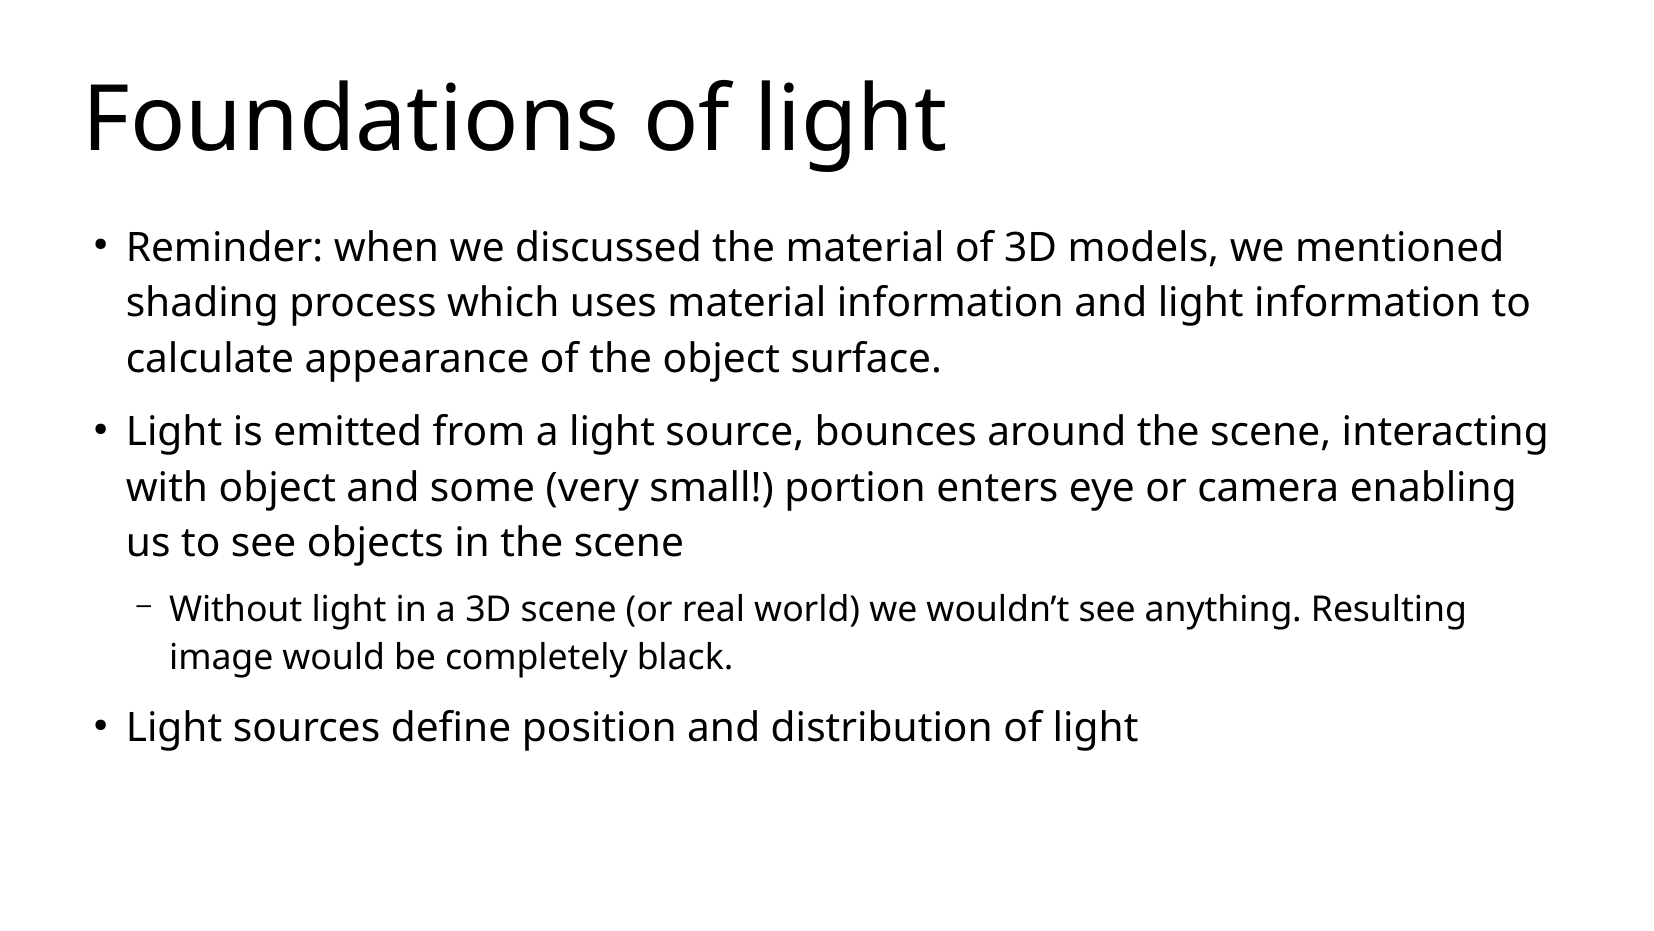

# Foundations of light
Reminder: when we discussed the material of 3D models, we mentioned shading process which uses material information and light information to calculate appearance of the object surface.
Light is emitted from a light source, bounces around the scene, interacting with object and some (very small!) portion enters eye or camera enabling us to see objects in the scene
Without light in a 3D scene (or real world) we wouldn’t see anything. Resulting image would be completely black.
Light sources define position and distribution of light